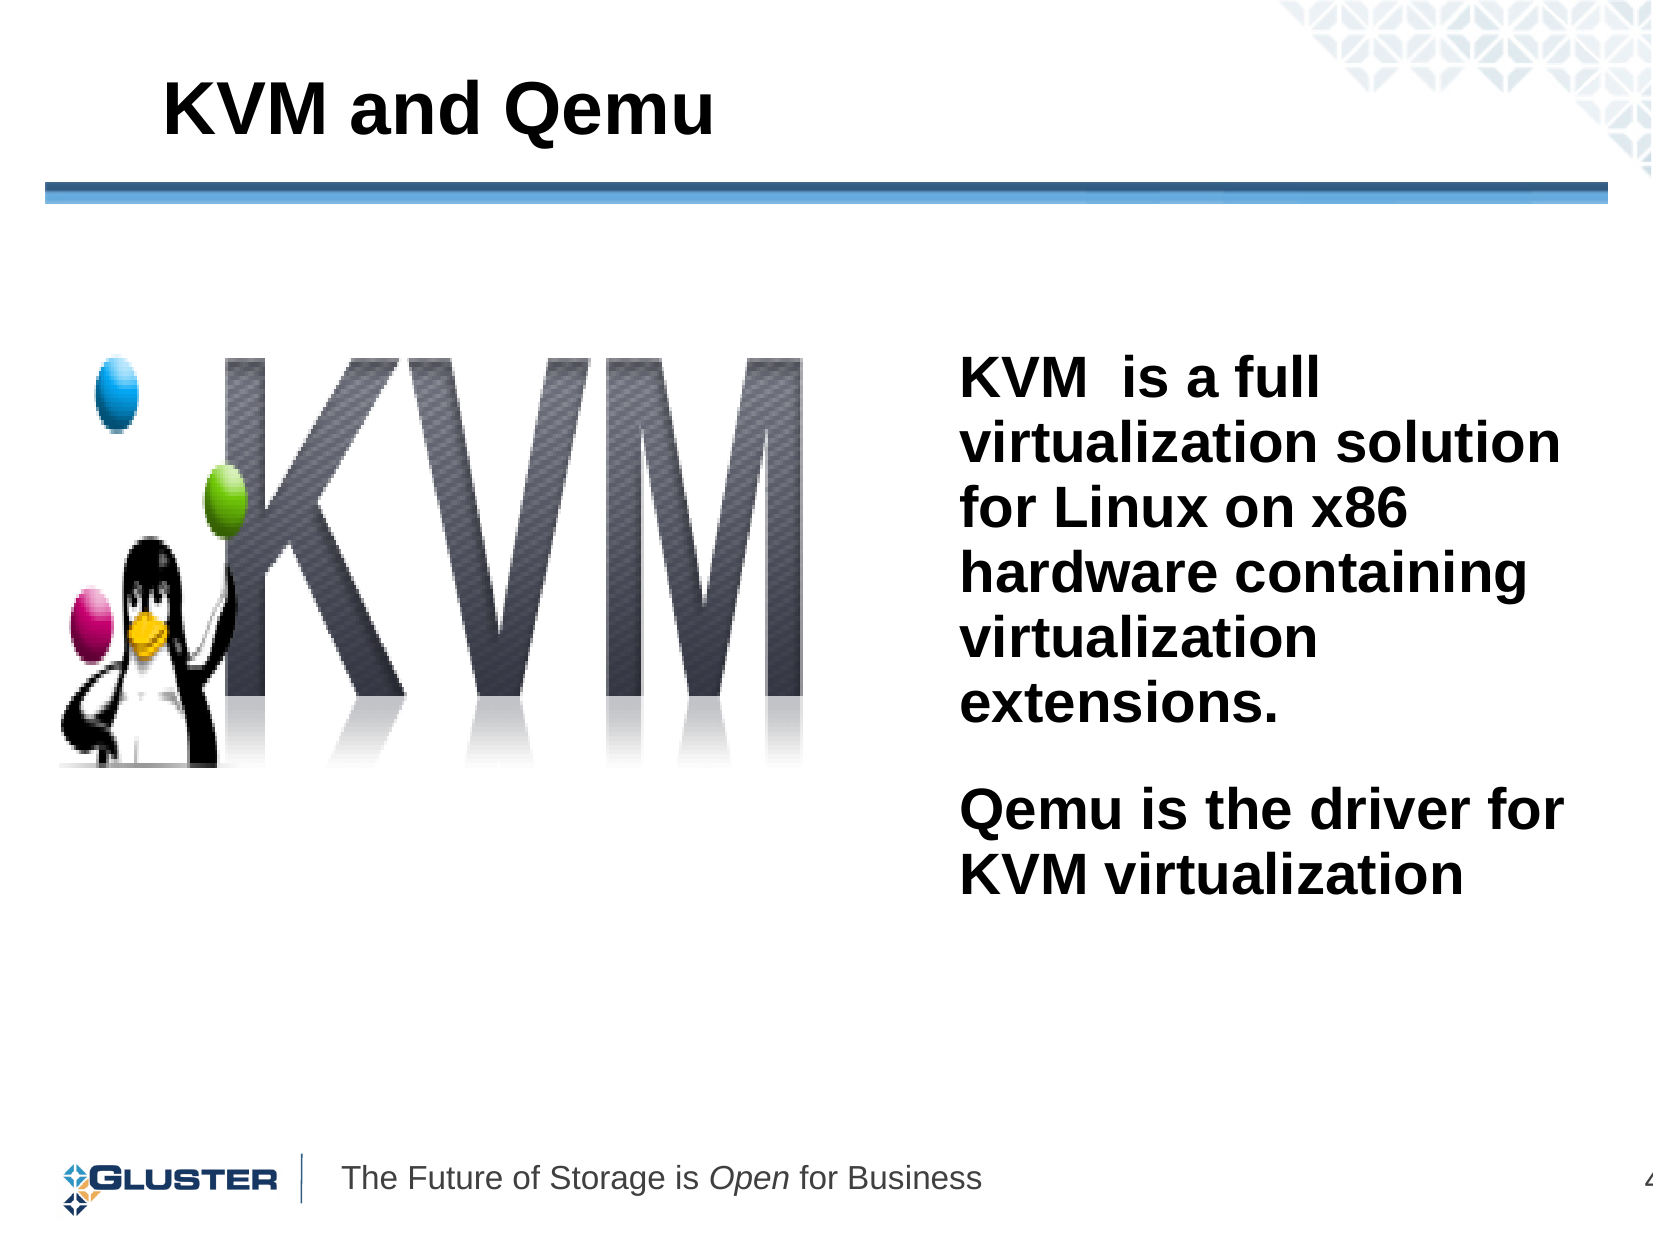

KVM and Qemu
KVM is a full virtualization solution for Linux on x86 hardware containing virtualization extensions.
Qemu is the driver for KVM virtualization